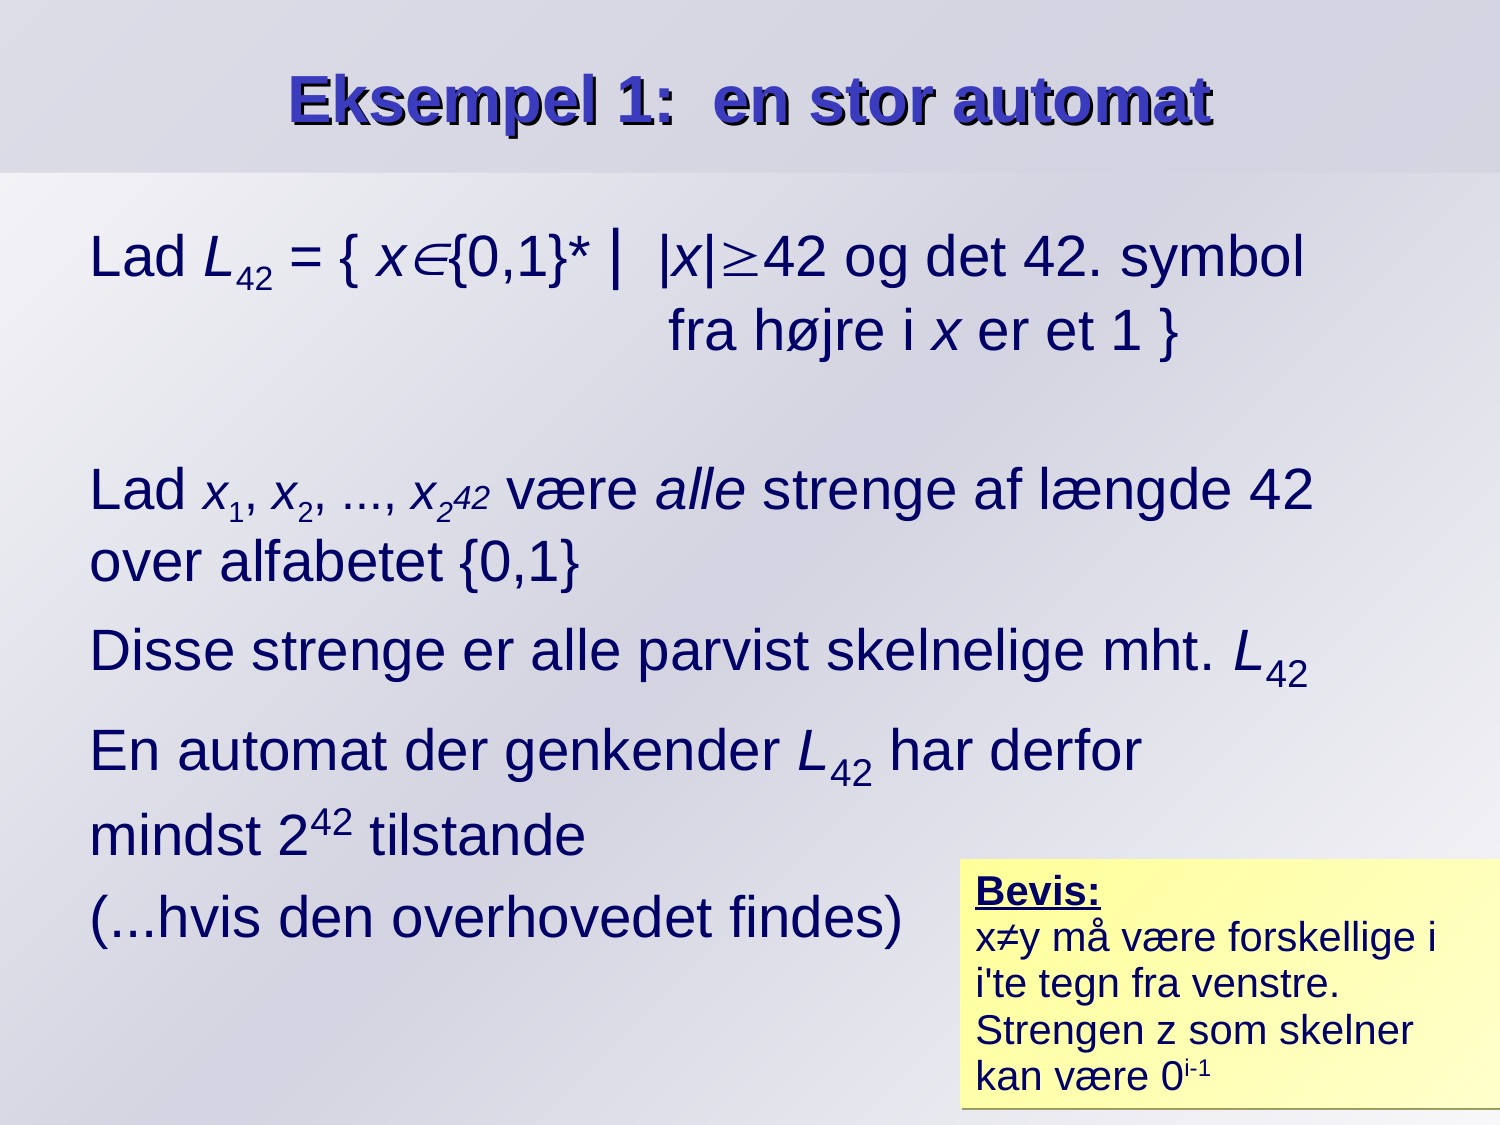

# Eksempel 1: en stor automat
Lad L42 = { x∈{0,1}* | |x|≥42 og det 42. symbol
			 fra højre i x er et 1 }
Lad x1, x2, ..., x242 være alle strenge af længde 42 over alfabetet {0,1}
Disse strenge er alle parvist skelnelige mht. L42
En automat der genkender L42 har derfor
mindst 242 tilstande
(...hvis den overhovedet findes)
Bevis:
x≠y må være forskellige i
i'te tegn fra venstre.
Strengen z som skelner
kan være 0i-1
18